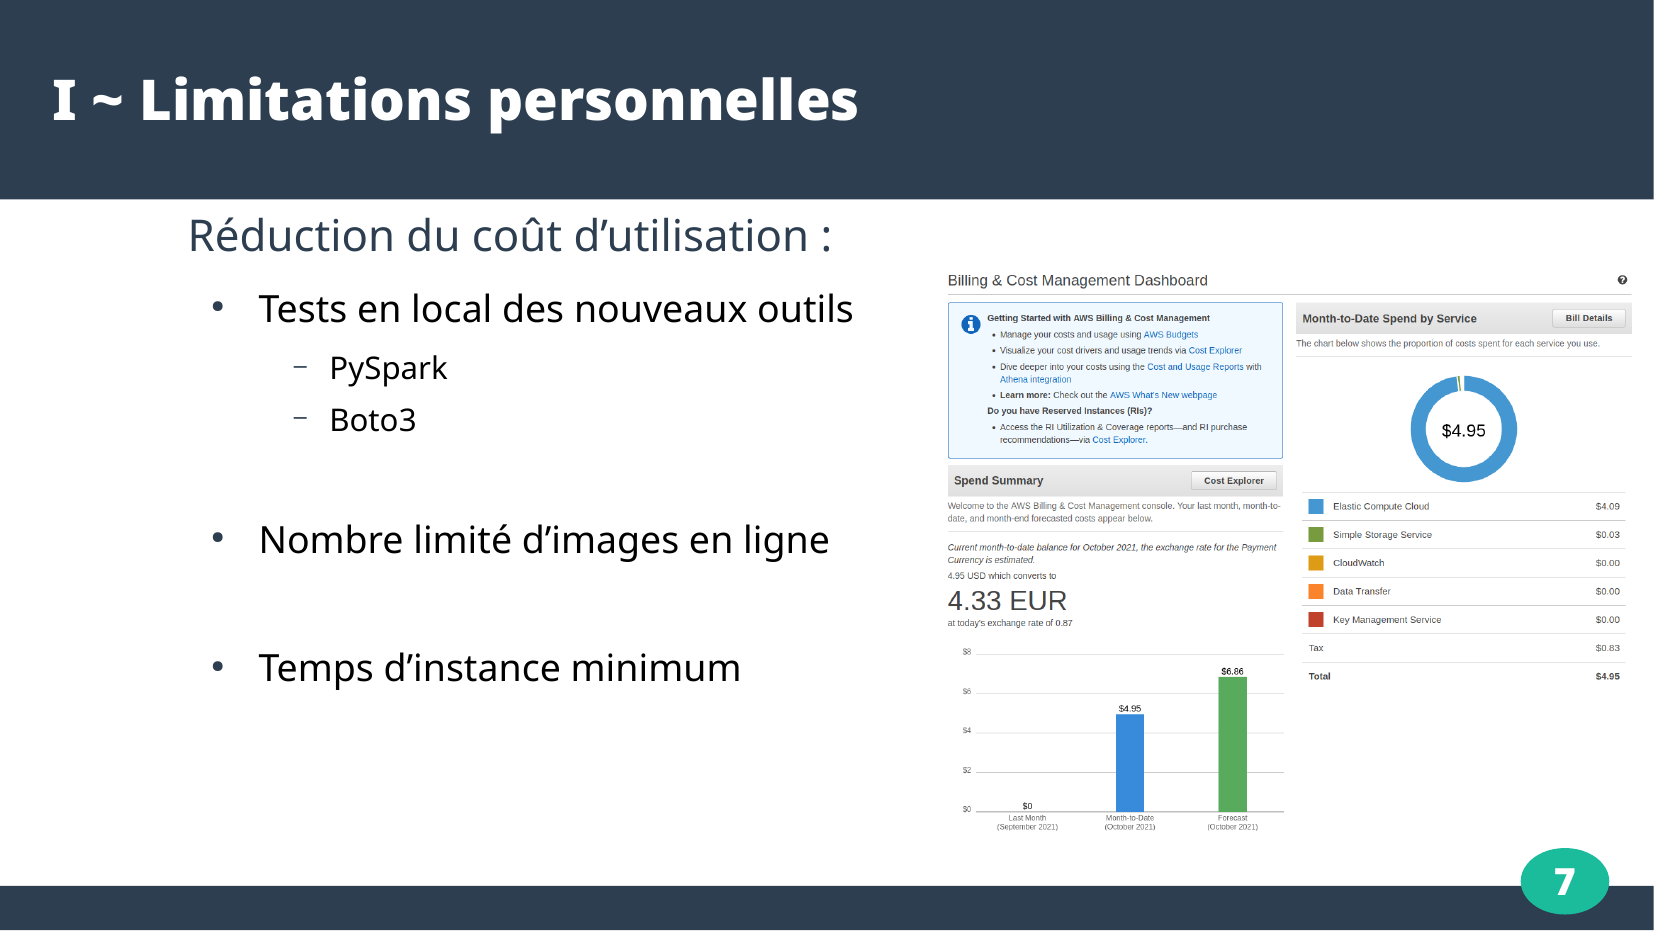

# I ~ Limitations personnelles
Réduction du coût d’utilisation :
Tests en local des nouveaux outils
PySpark
Boto3
Nombre limité d’images en ligne
Temps d’instance minimum
7